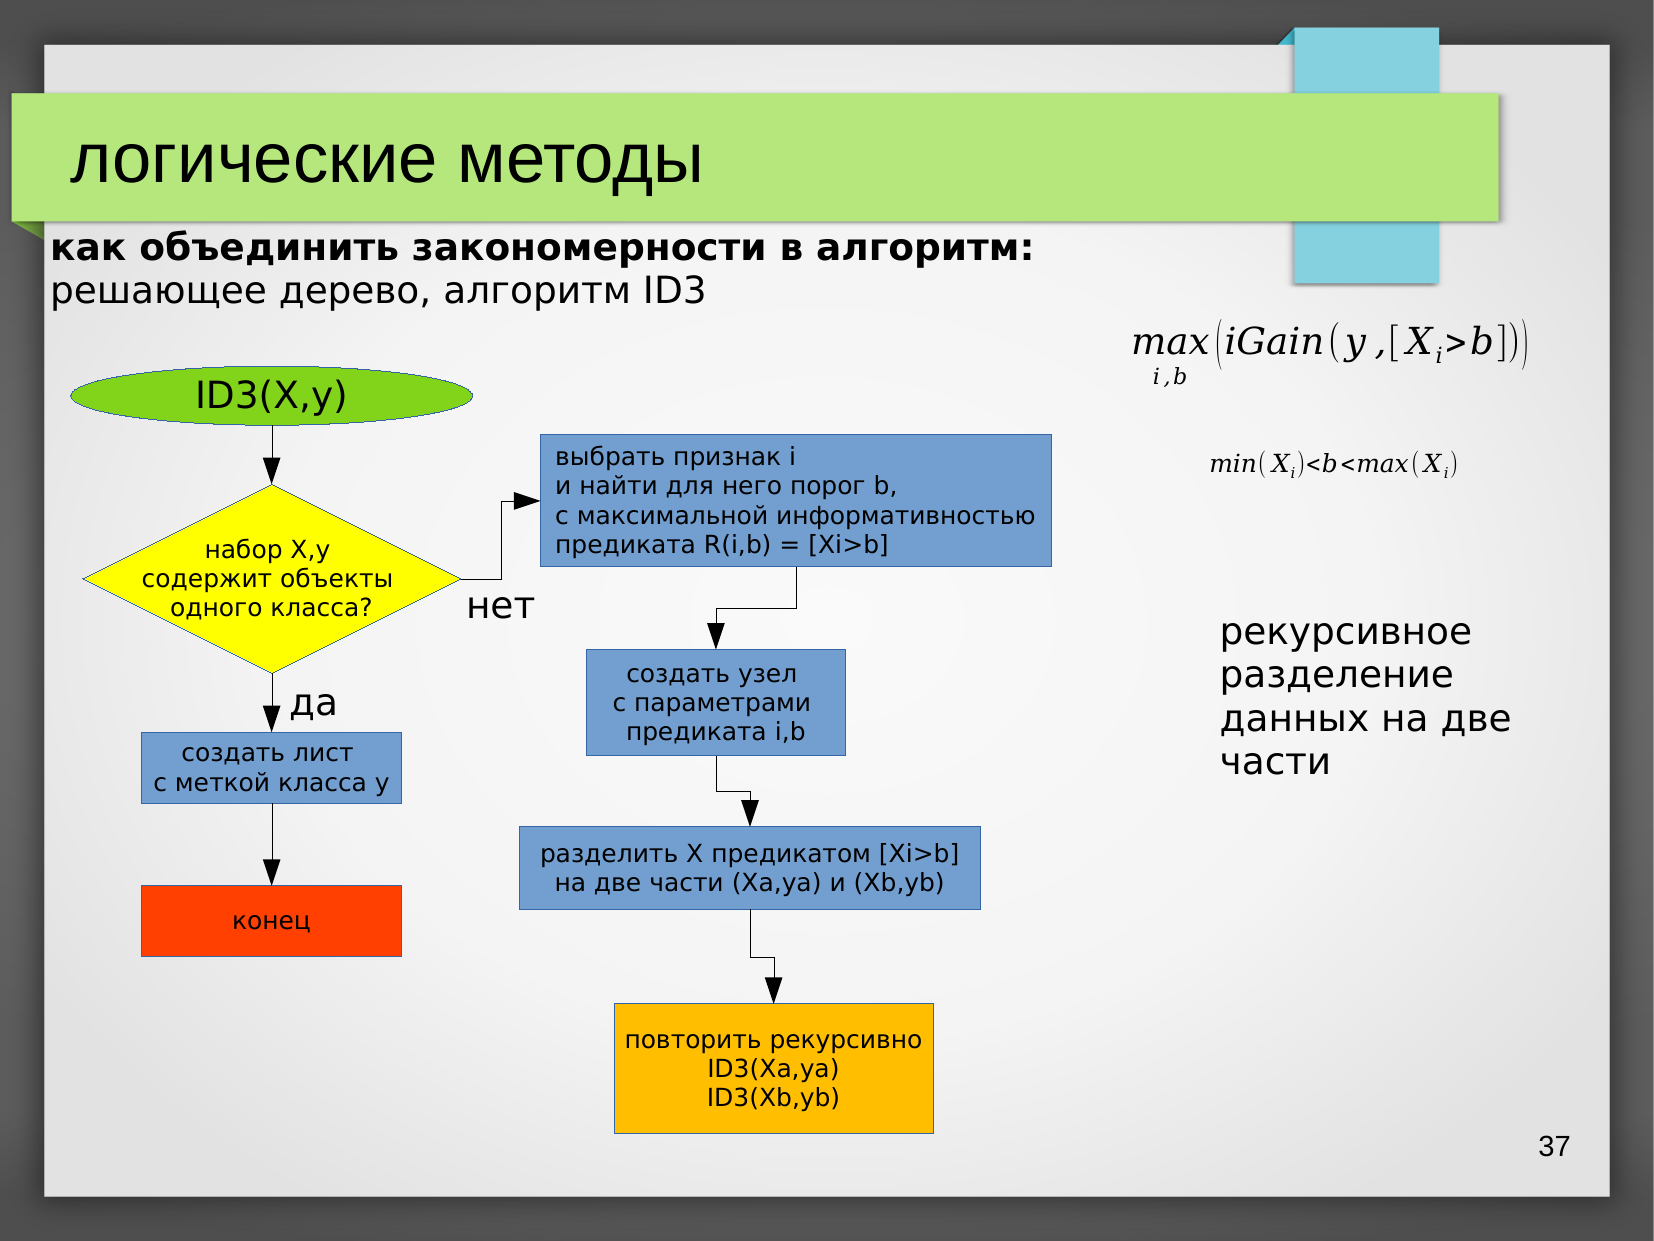

# логические методы
как объединить закономерности в алгоритм:
решающее дерево, алгоритм ID3
ID3(X,y)
выбрать признак i
и найти для него порог b,
с максимальной информативностью
предиката R(i,b) = [Xi>b]
набор X,y
содержит объекты
одного класса?
рекурсивное
разделение
данных на две части
создать узел
с параметрами
предиката i,b
создать лист
с меткой класса y
разделить X предикатом [Xi>b]
на две части (Xa,ya) и (Xb,yb)
конец
повторить рекурсивно
ID3(Xa,ya)
ID3(Xb,yb)
37